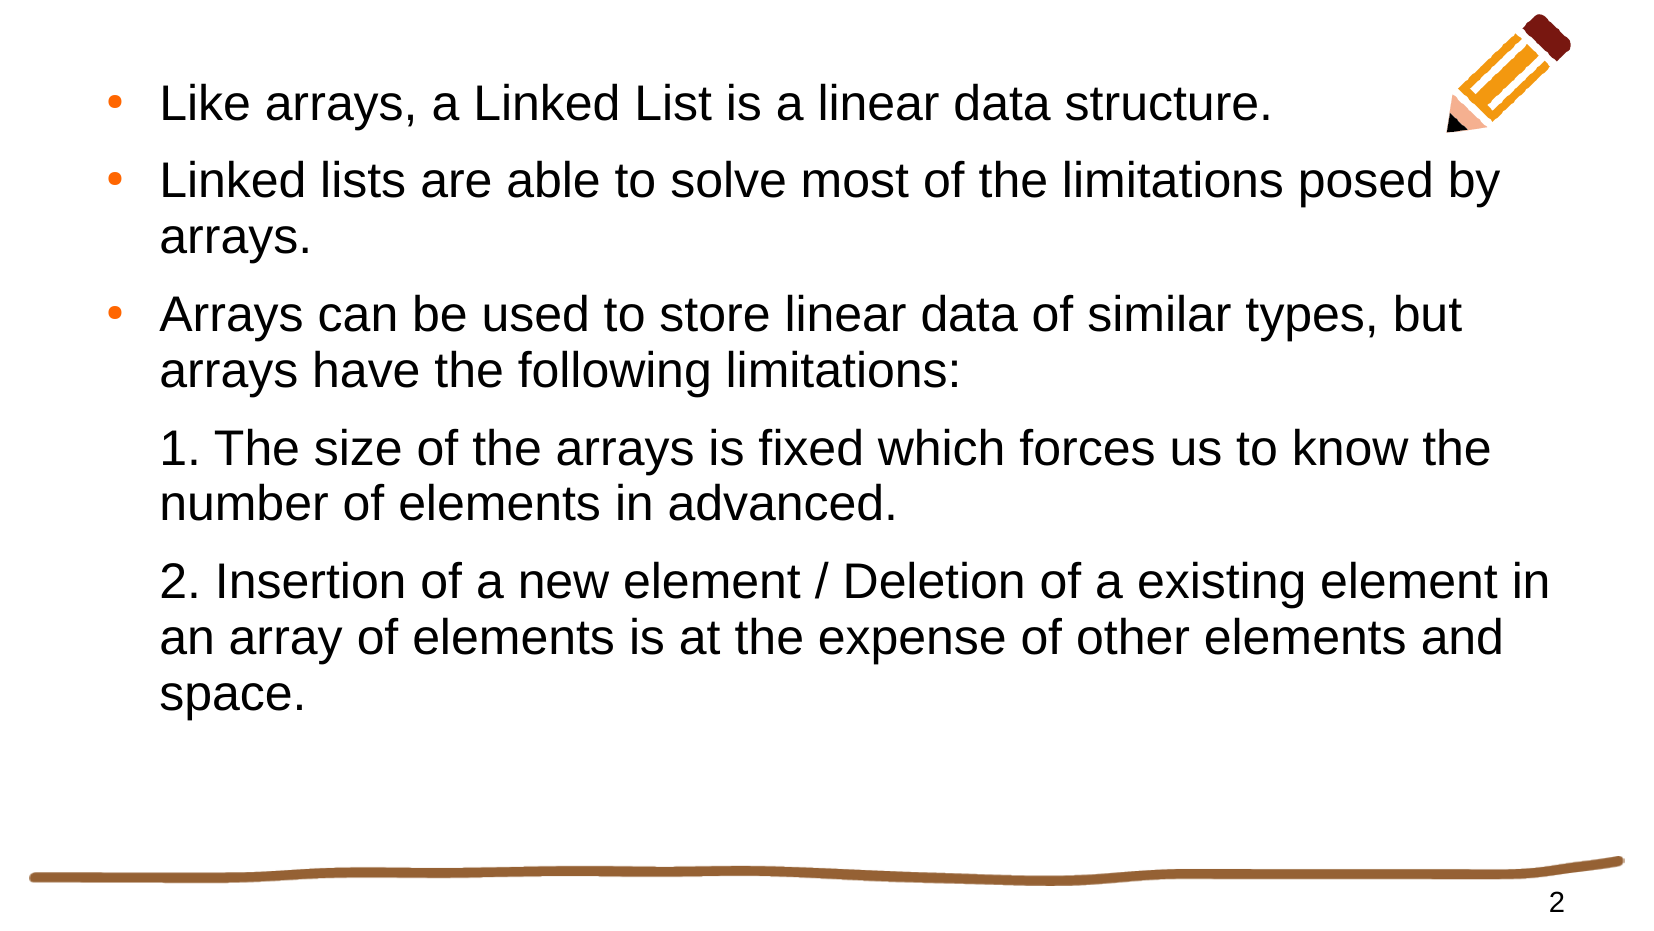

# Like arrays, a Linked List is a linear data structure.
Linked lists are able to solve most of the limitations posed by arrays.
Arrays can be used to store linear data of similar types, but arrays have the following limitations:
1. The size of the arrays is fixed which forces us to know the number of elements in advanced.
2. Insertion of a new element / Deletion of a existing element in an array of elements is at the expense of other elements and space.
2